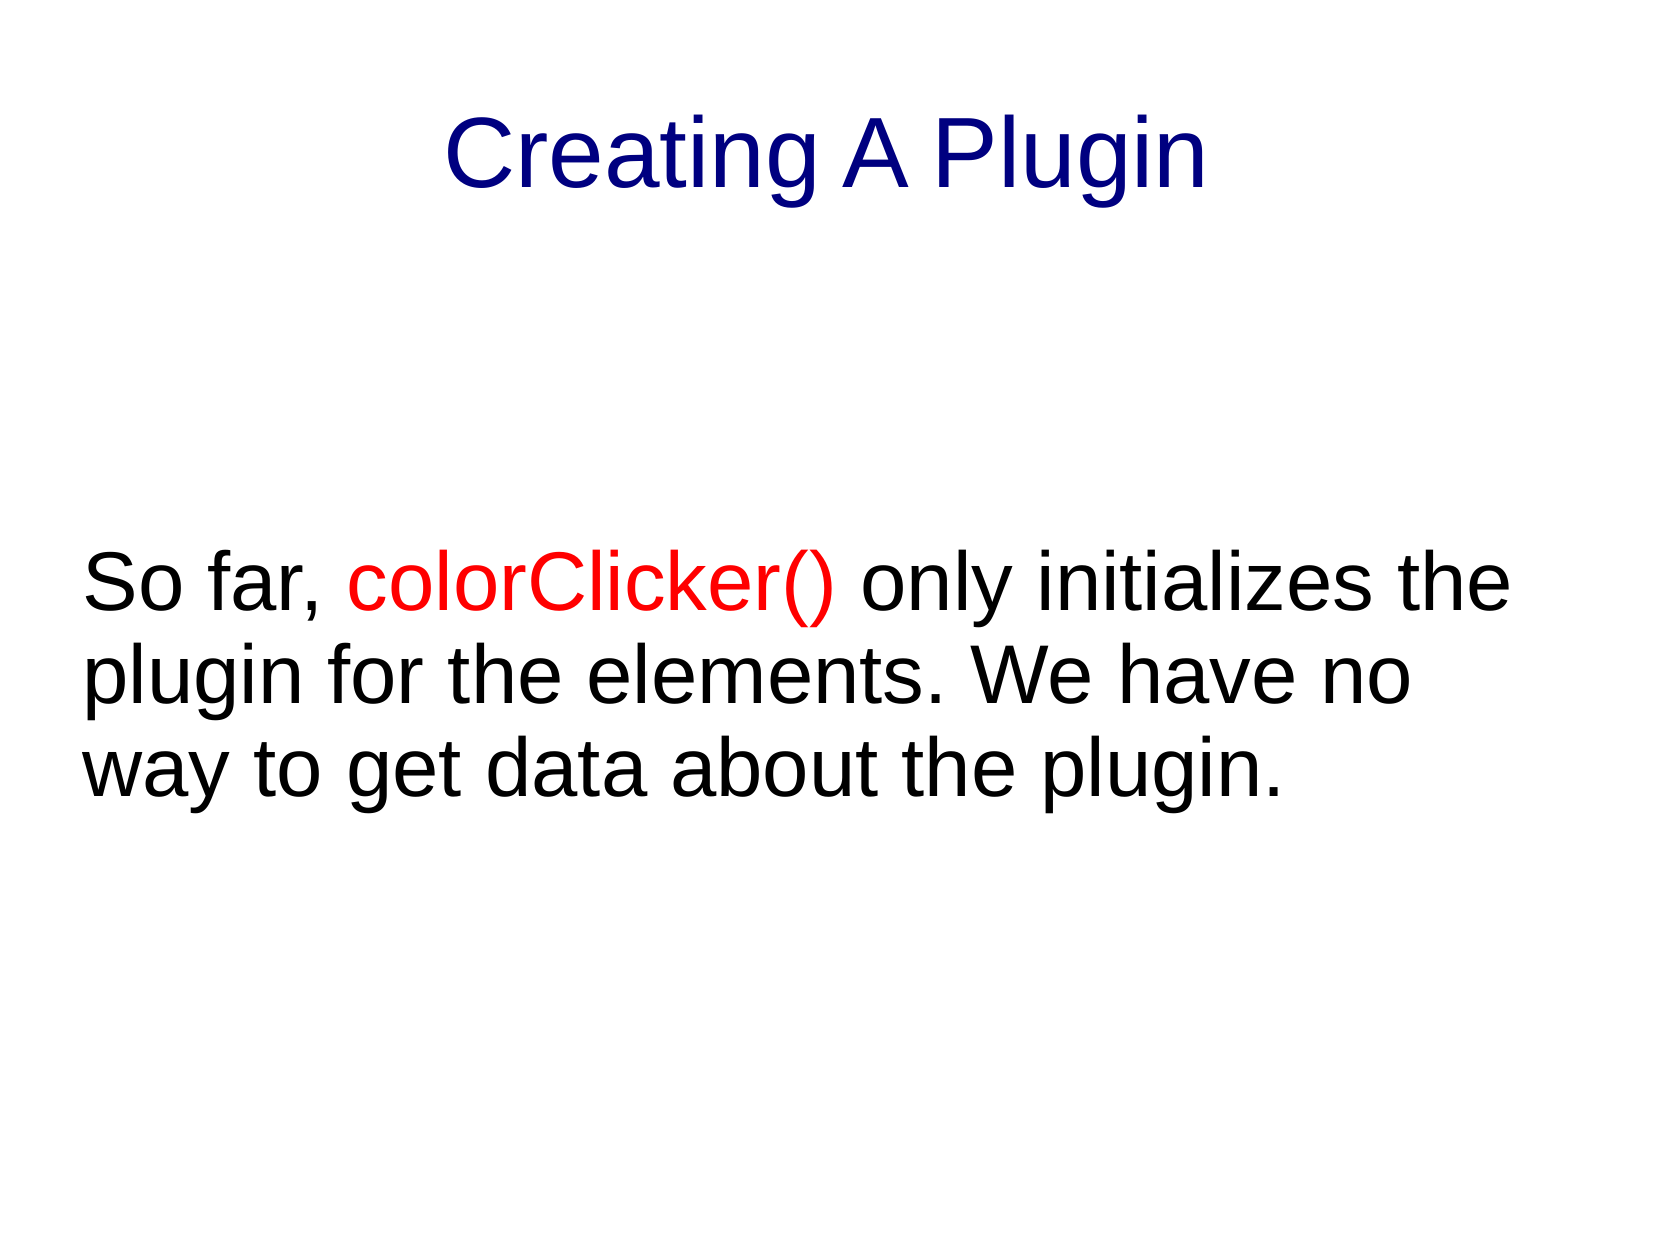

# Creating A Plugin
So far, colorClicker() only initializes the plugin for the elements. We have no way to get data about the plugin.